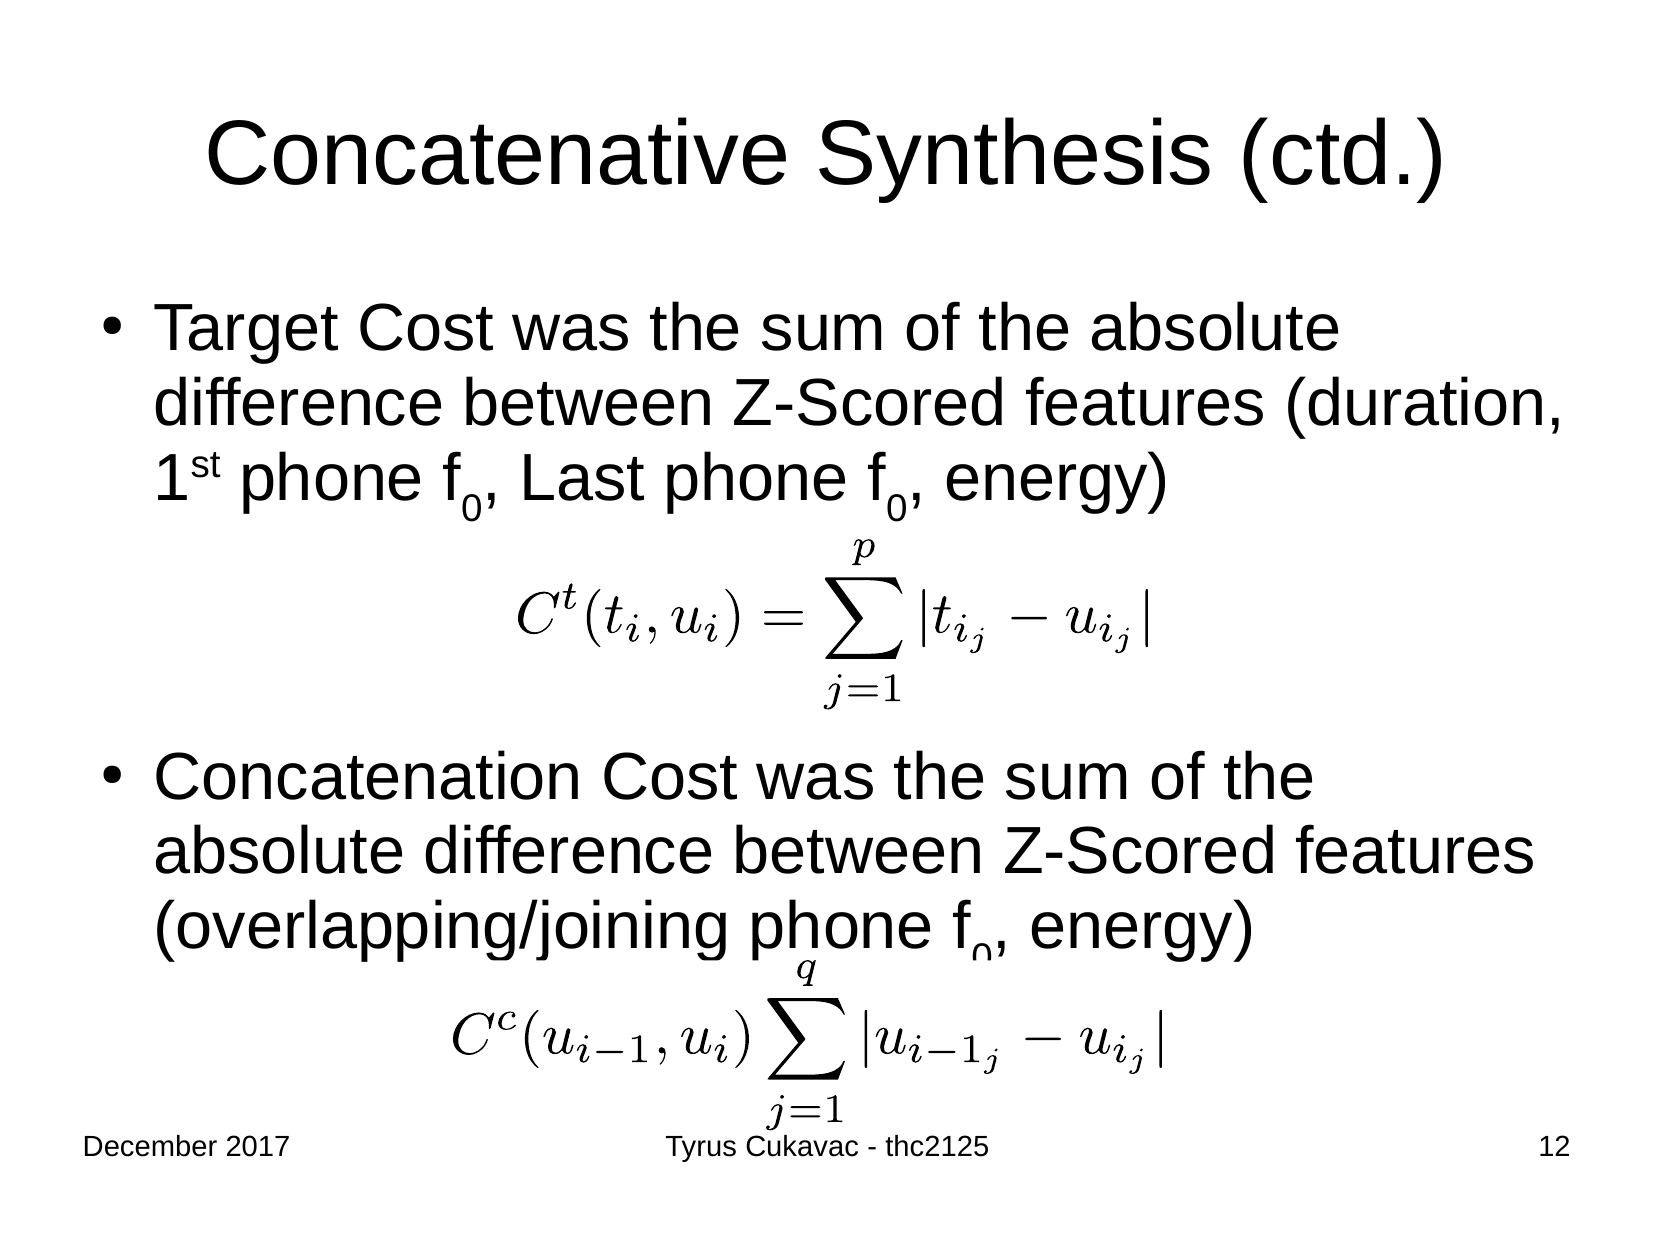

# Concatenative Synthesis (ctd.)
Target Cost was the sum of the absolute difference between Z-Scored features (duration, 1st phone f0, Last phone f0, energy)
Concatenation Cost was the sum of the absolute difference between Z-Scored features (overlapping/joining phone f0, energy)
December 2017
Tyrus Cukavac - thc2125
12